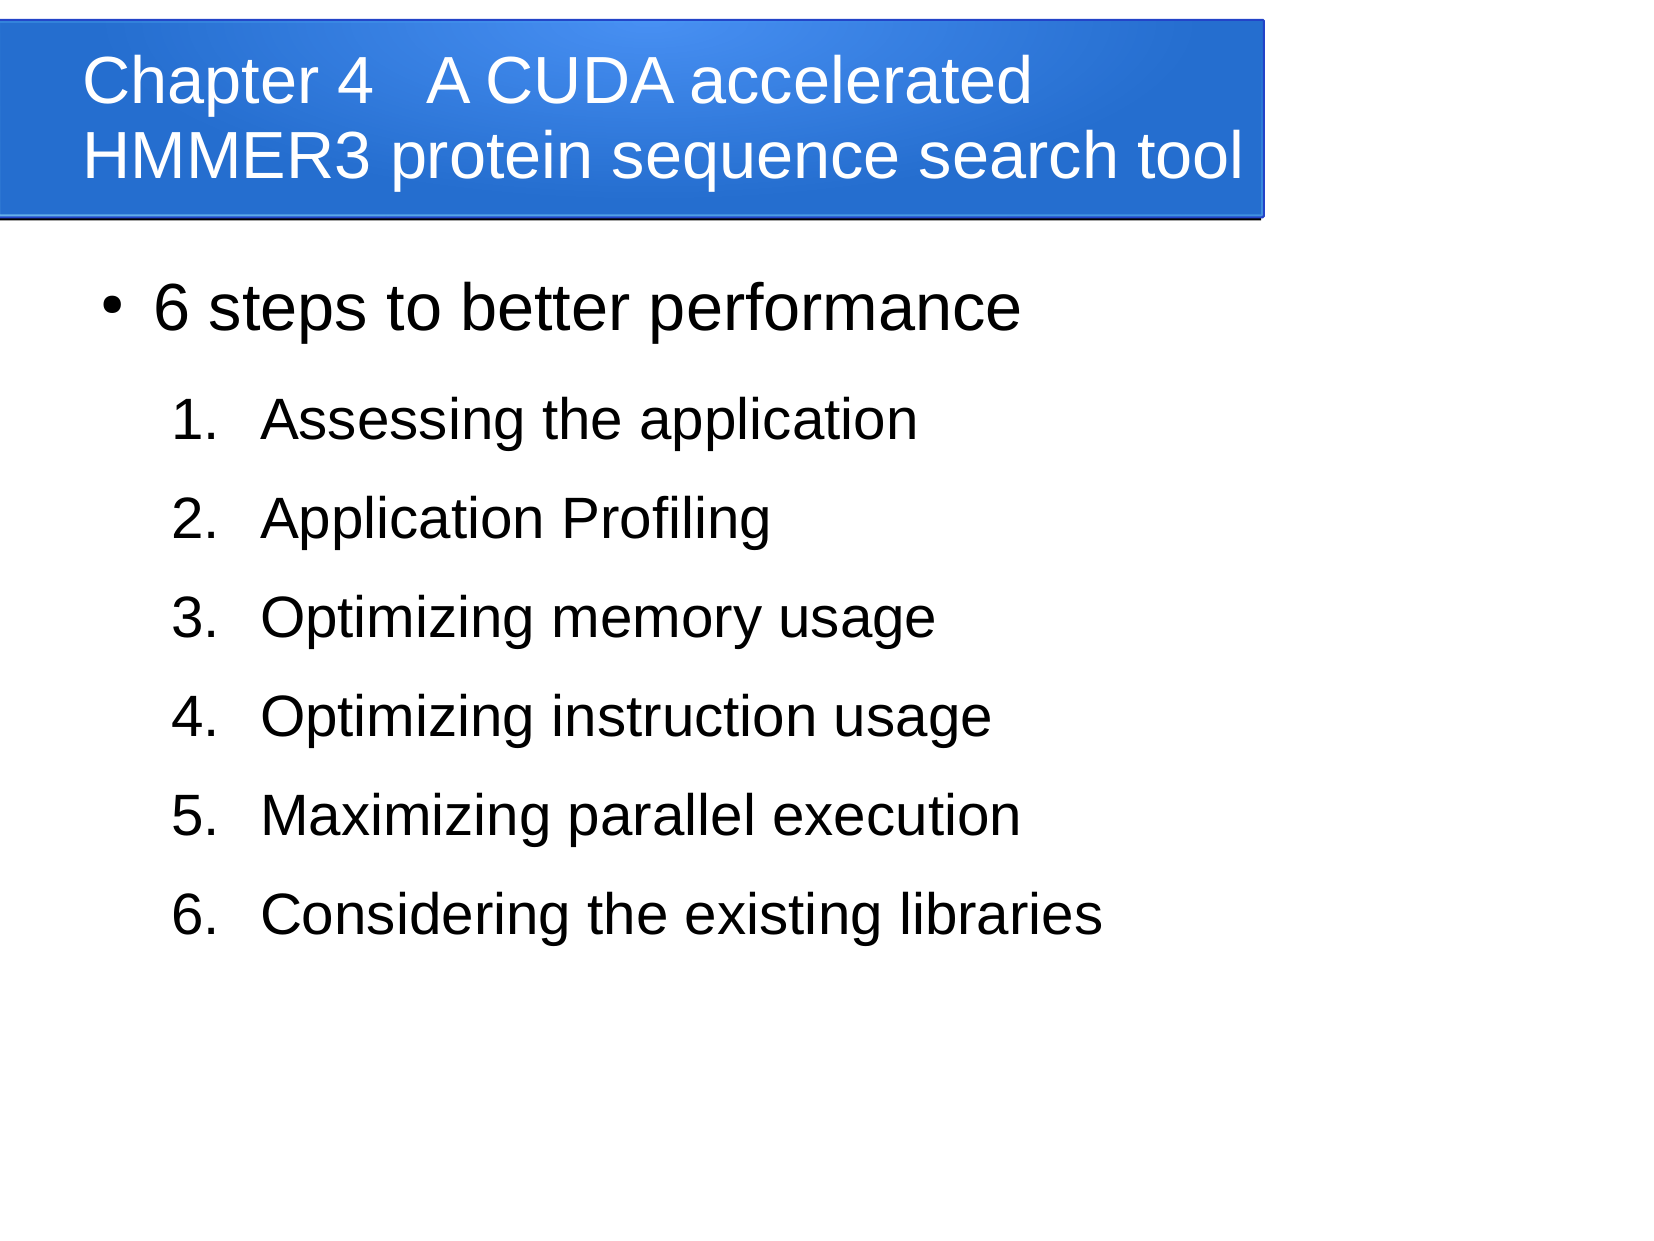

# Chapter 4 A CUDA accelerated HMMER3 protein sequence search tool
6 steps to better performance
Assessing the application
Application Profiling
Optimizing memory usage
Optimizing instruction usage
Maximizing parallel execution
Considering the existing libraries